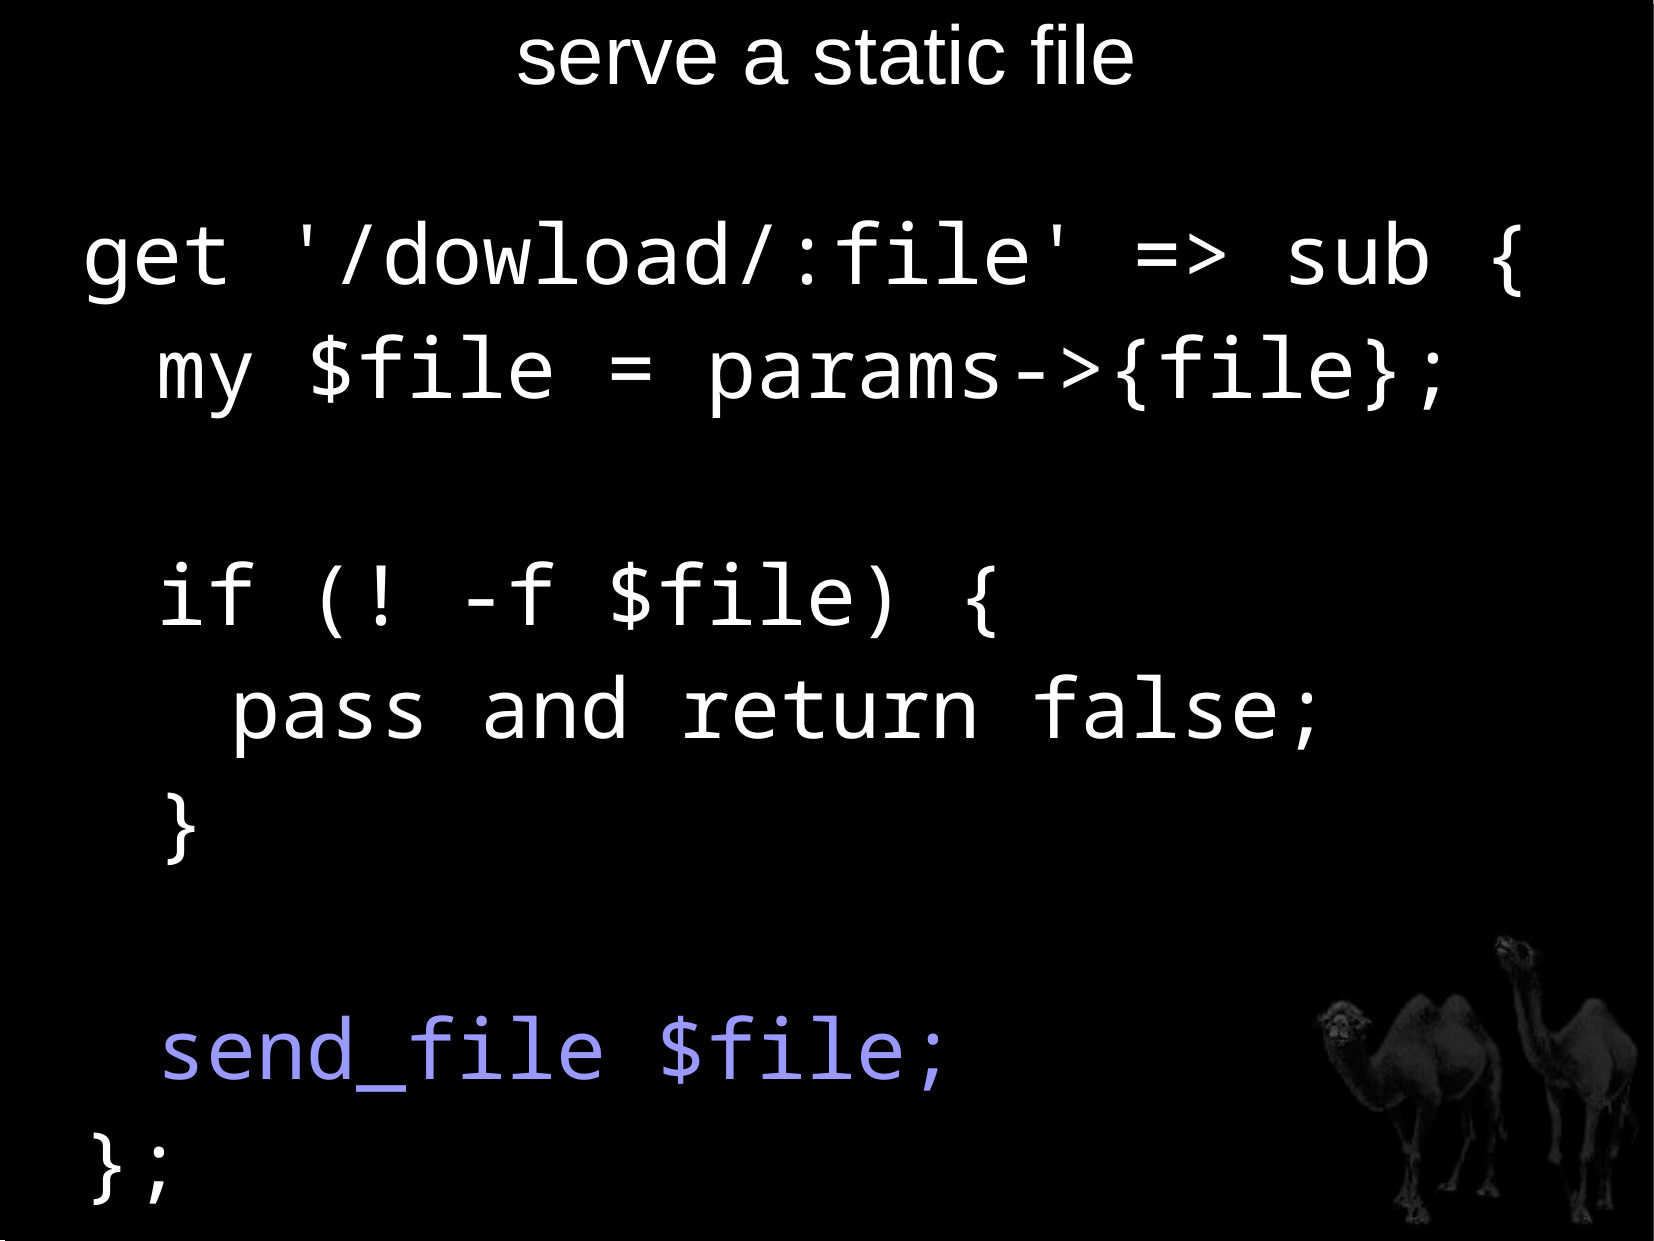

# serve a static file
get '/dowload/:file' => sub {
	my $file = params->{file};
	if (! -f $file) {
		pass and return false;
	}
	send_file $file;
};